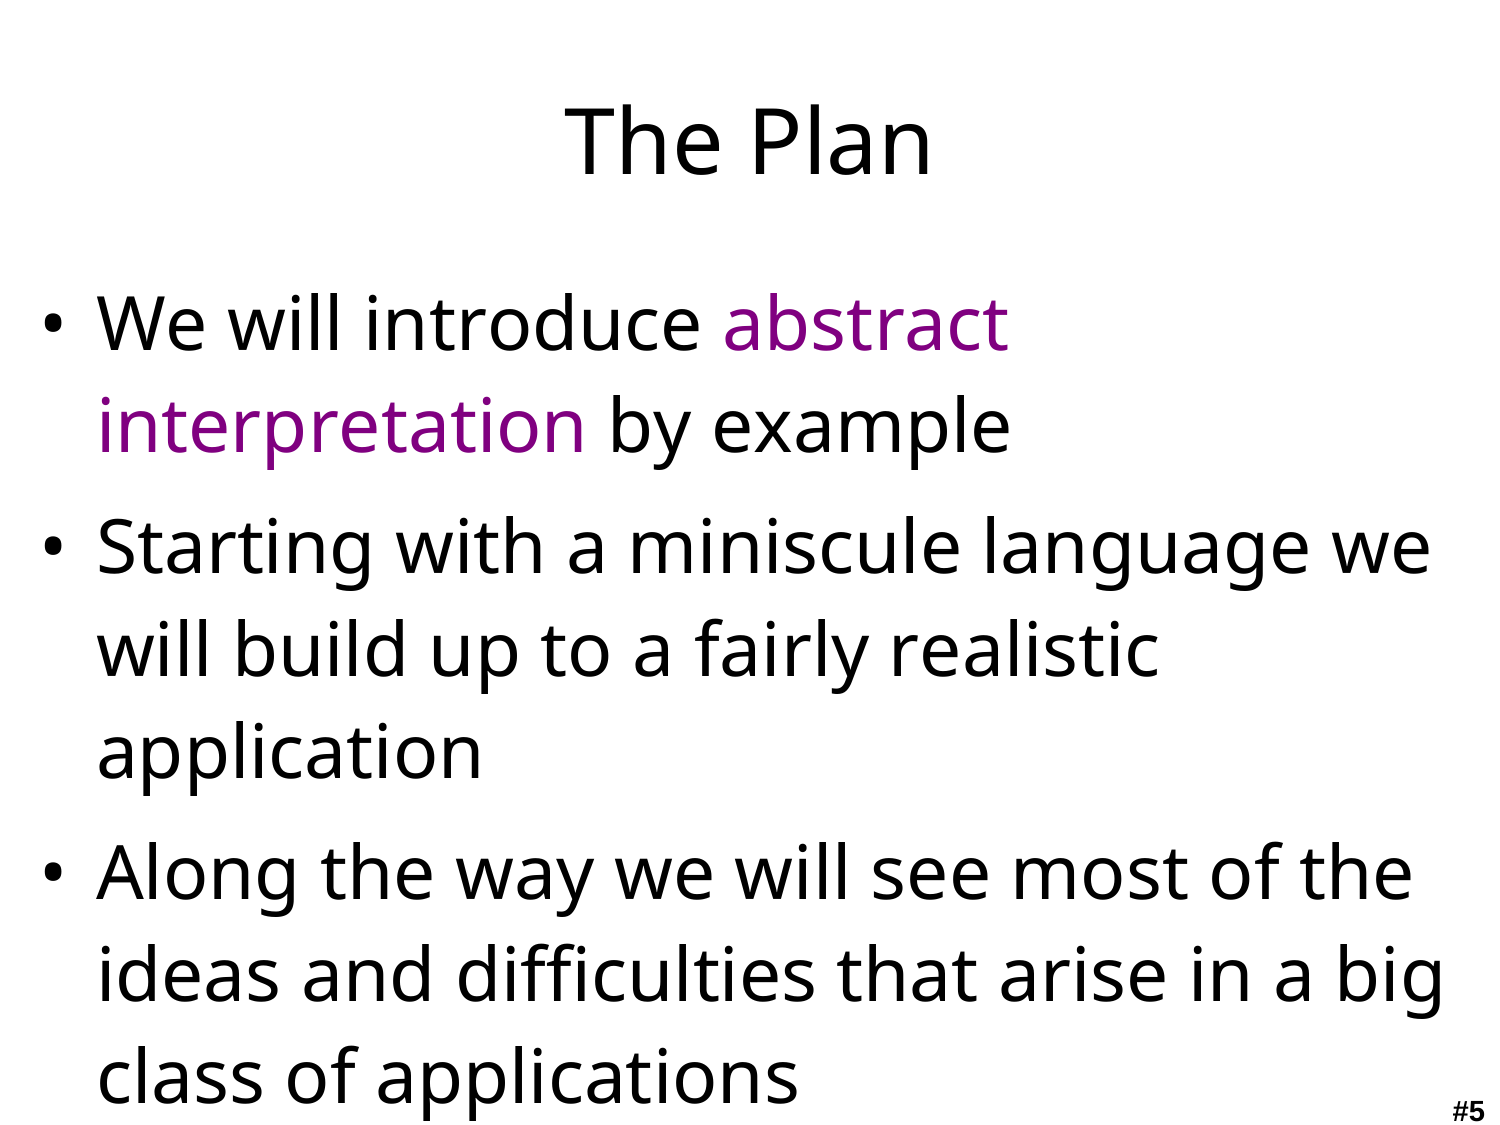

# The Plan
We will introduce abstract interpretation by example
Starting with a miniscule language we will build up to a fairly realistic application
Along the way we will see most of the ideas and difficulties that arise in a big class of applications
5